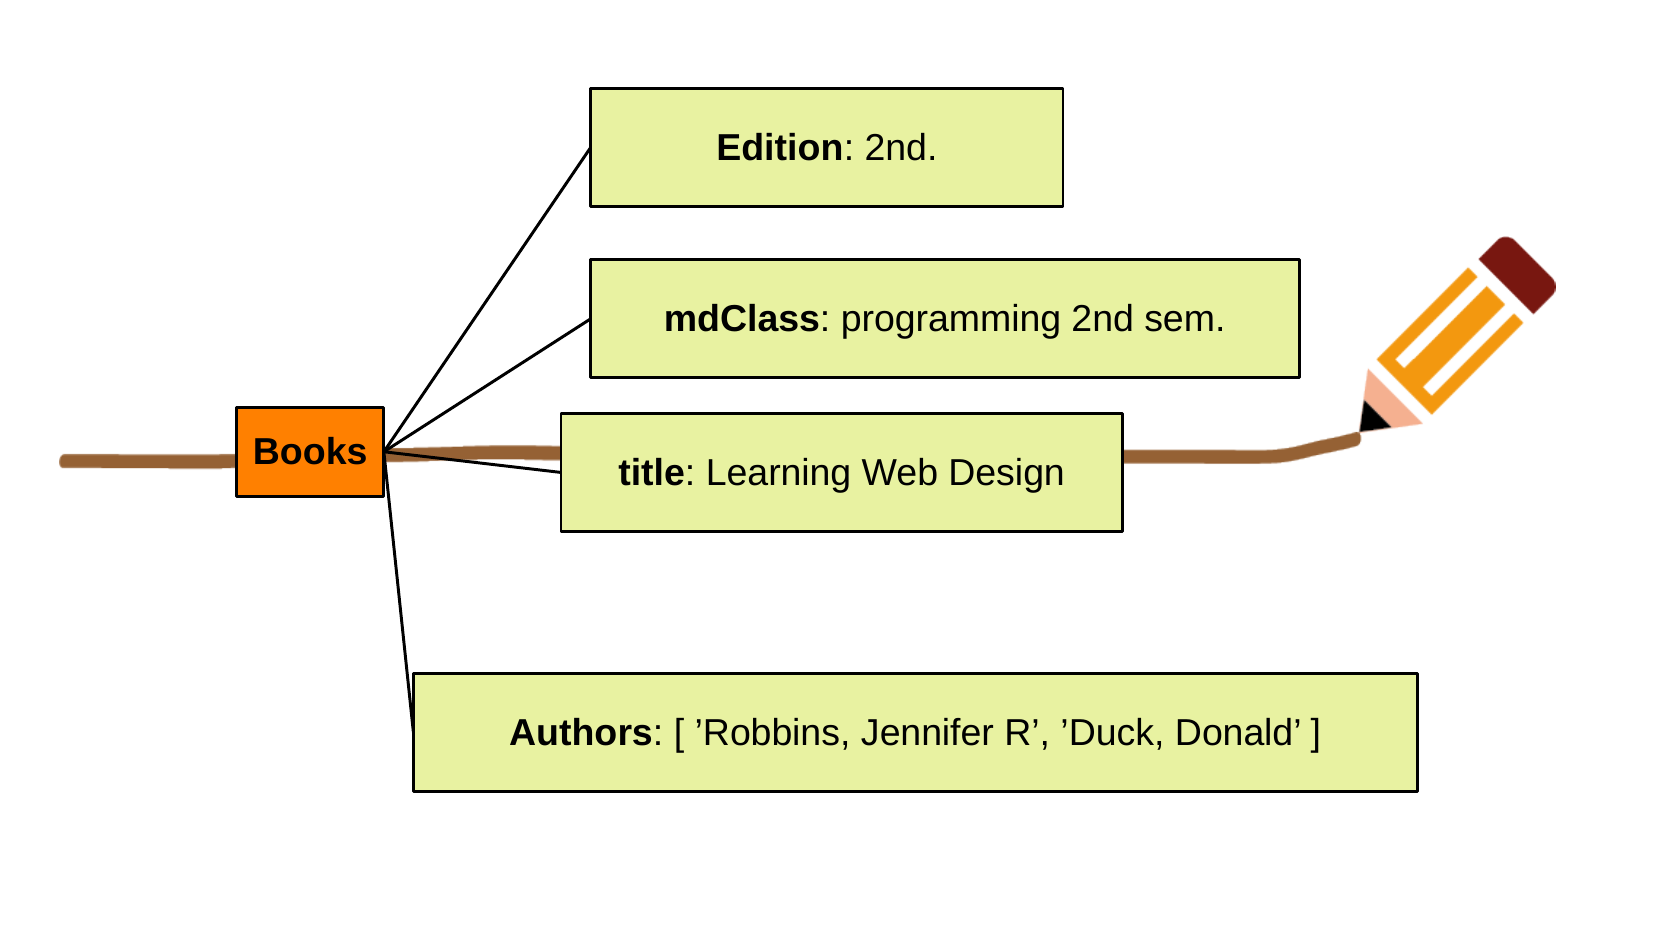

Edition: 2nd.
mdClass: programming 2nd sem.
Books
title: Learning Web Design
Authors: [ ’Robbins, Jennifer R’, ’Duck, Donald’ ]